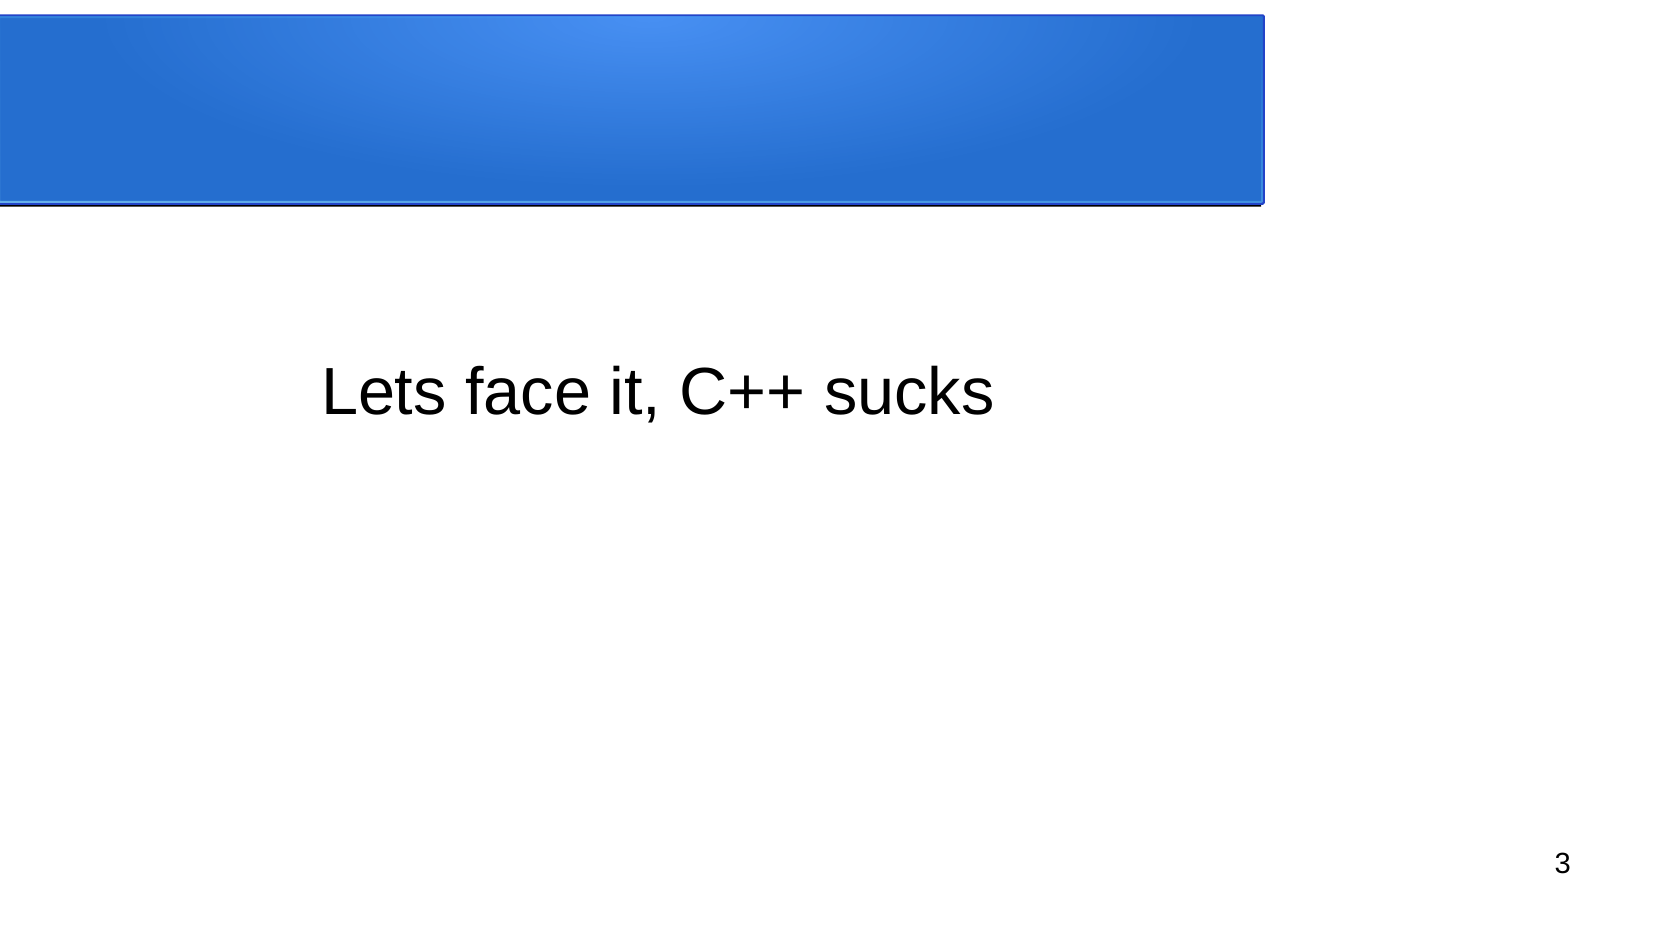

# Lets face it, C++ sucks
3